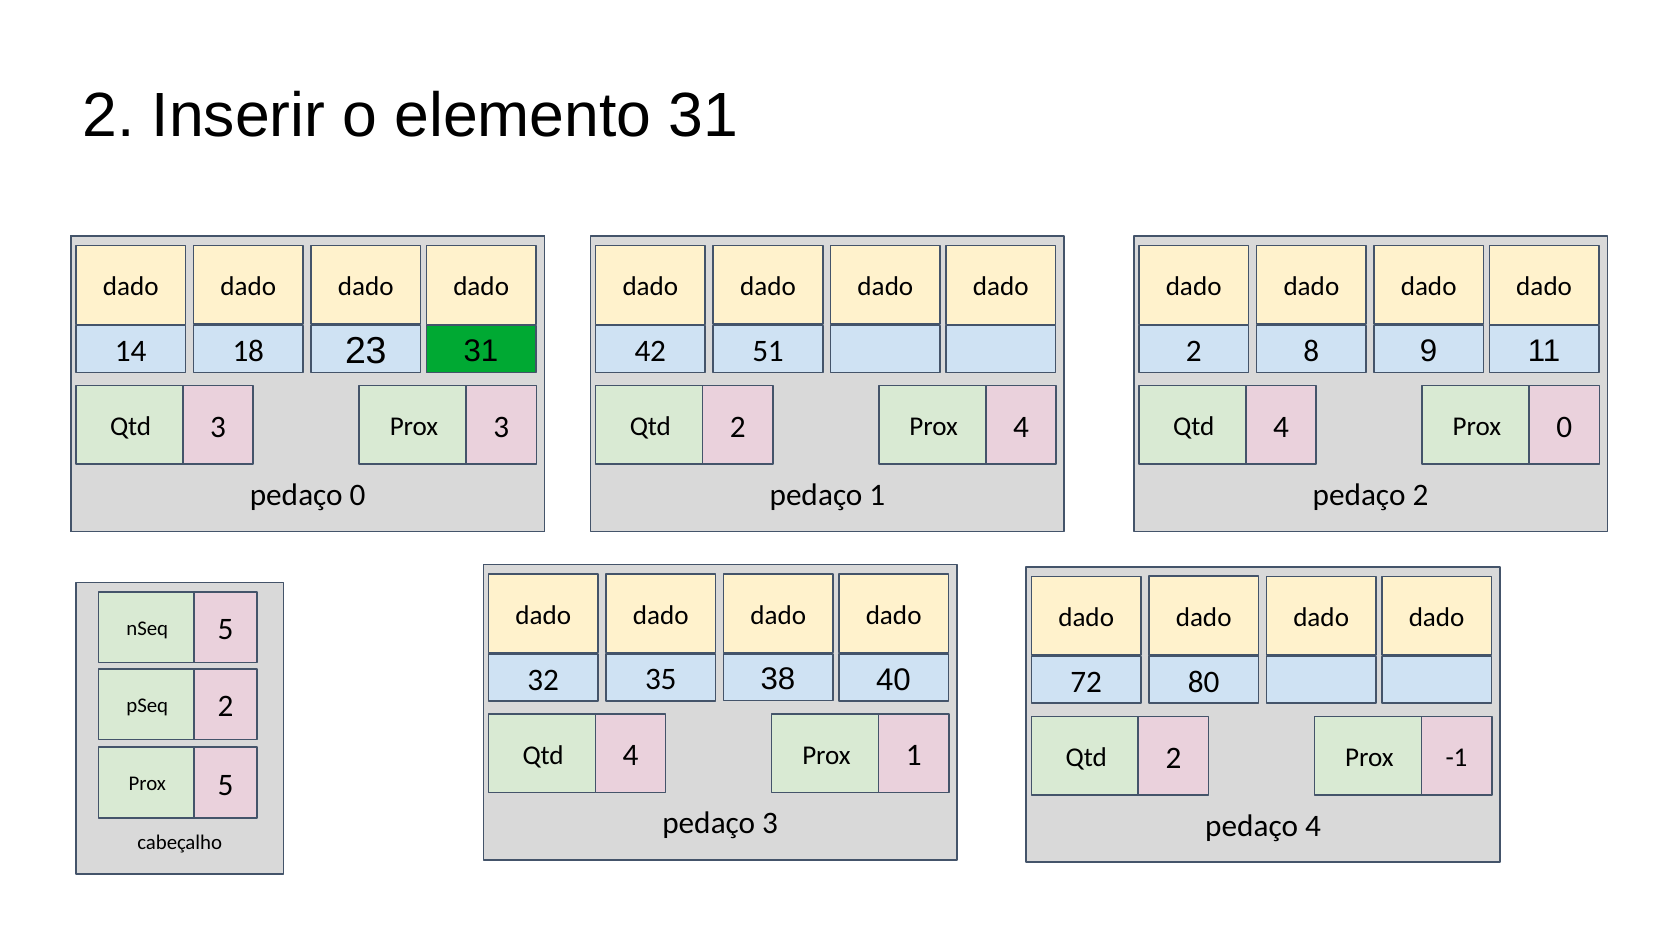

# 2. Inserir o elemento 31
pedaço 0
pedaço 0
pedaço 0
pedaço 1
pedaço 2
dado
dado
dado
dado
dado
dado
dado
dado
dado
dado
dado
dado
dado
dado
dado
dado
dado
dado
dado
dado
5
5
18
51
8
23
9
3
3
14
31
42
2
11
Qtd
Qtd
Qtd
2
2
3
Prox
Prox
Prox
3
3
3
Qtd
2
Prox
4
Qtd
4
Prox
0
pedaço 3
pedaço 4
dado
dado
dado
dado
dado
dado
dado
dado
cabeçalho
nSeq
5
35
38
32
40
80
72
pSeq
2
Qtd
4
Prox
1
Qtd
2
Prox
-1
Prox
5